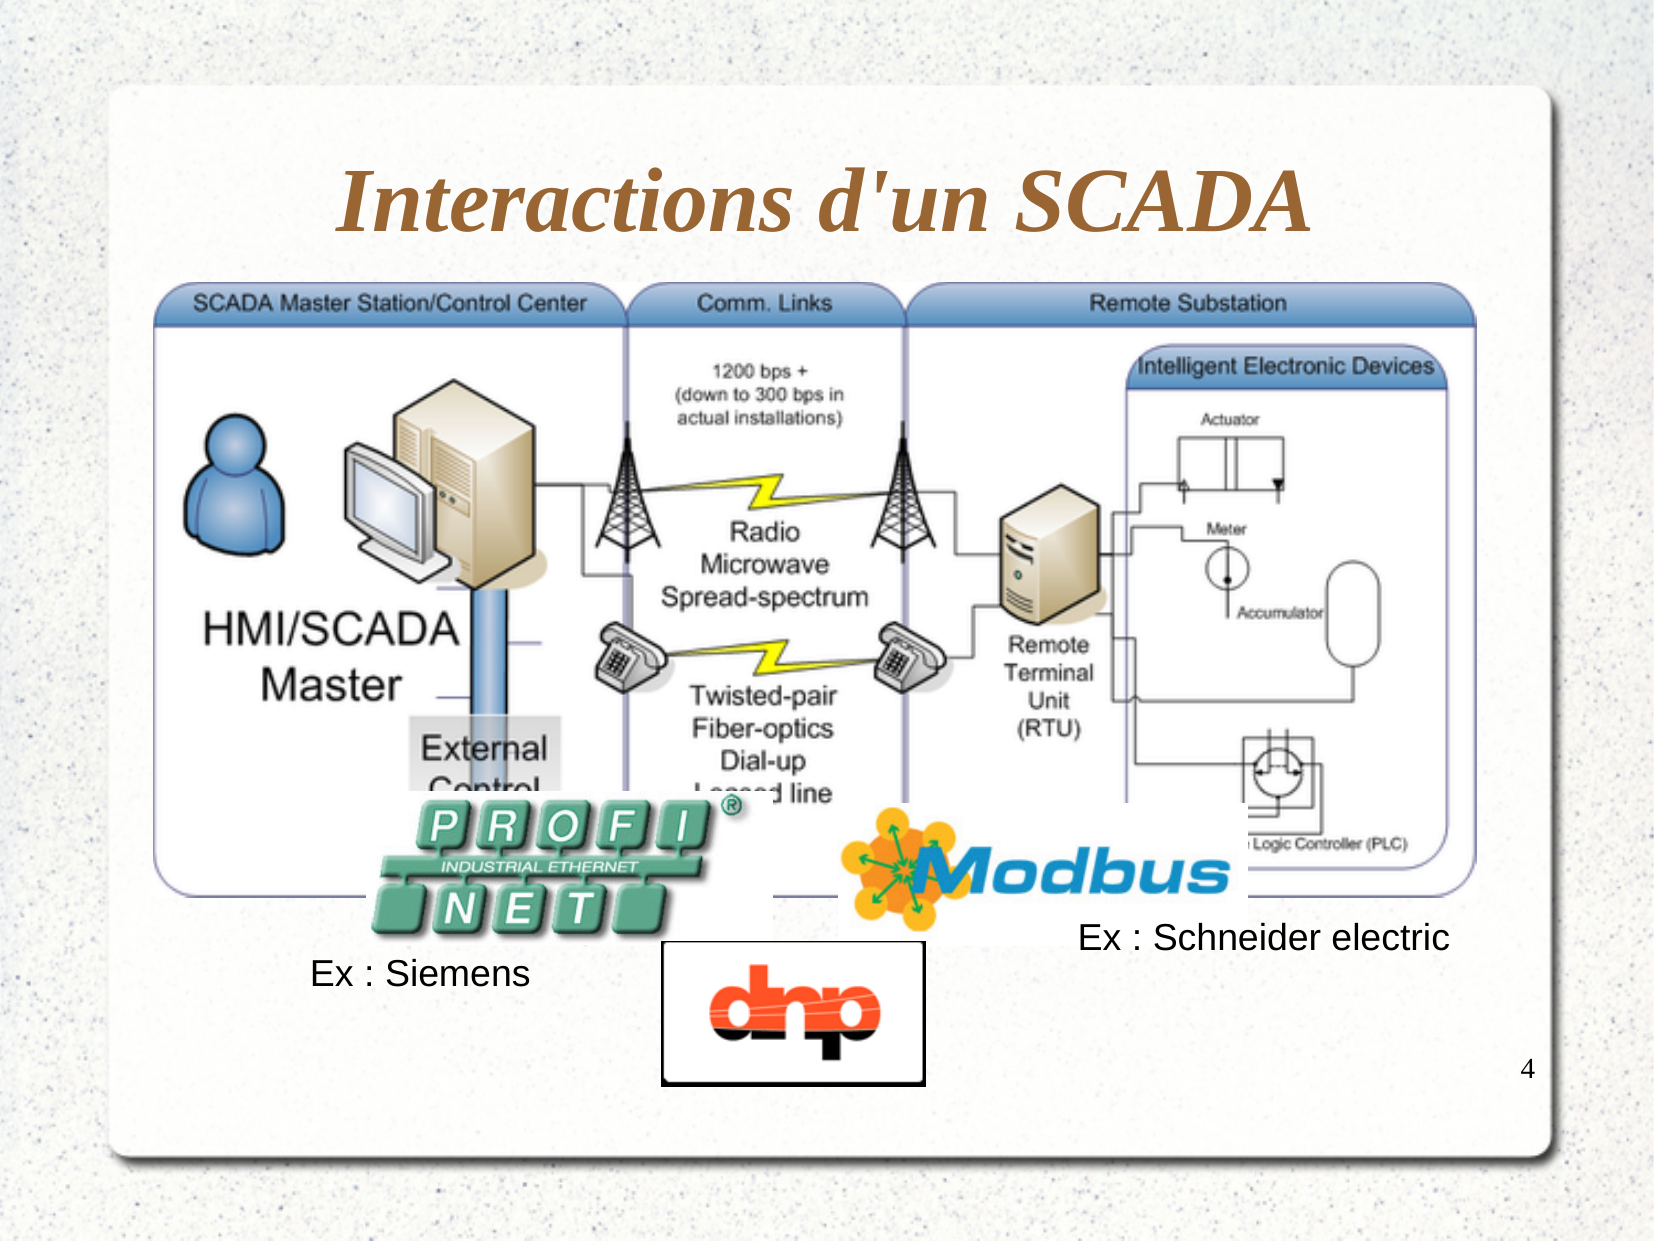

# Interactions d'un SCADA
Ex : Schneider electric
Ex : Siemens
4